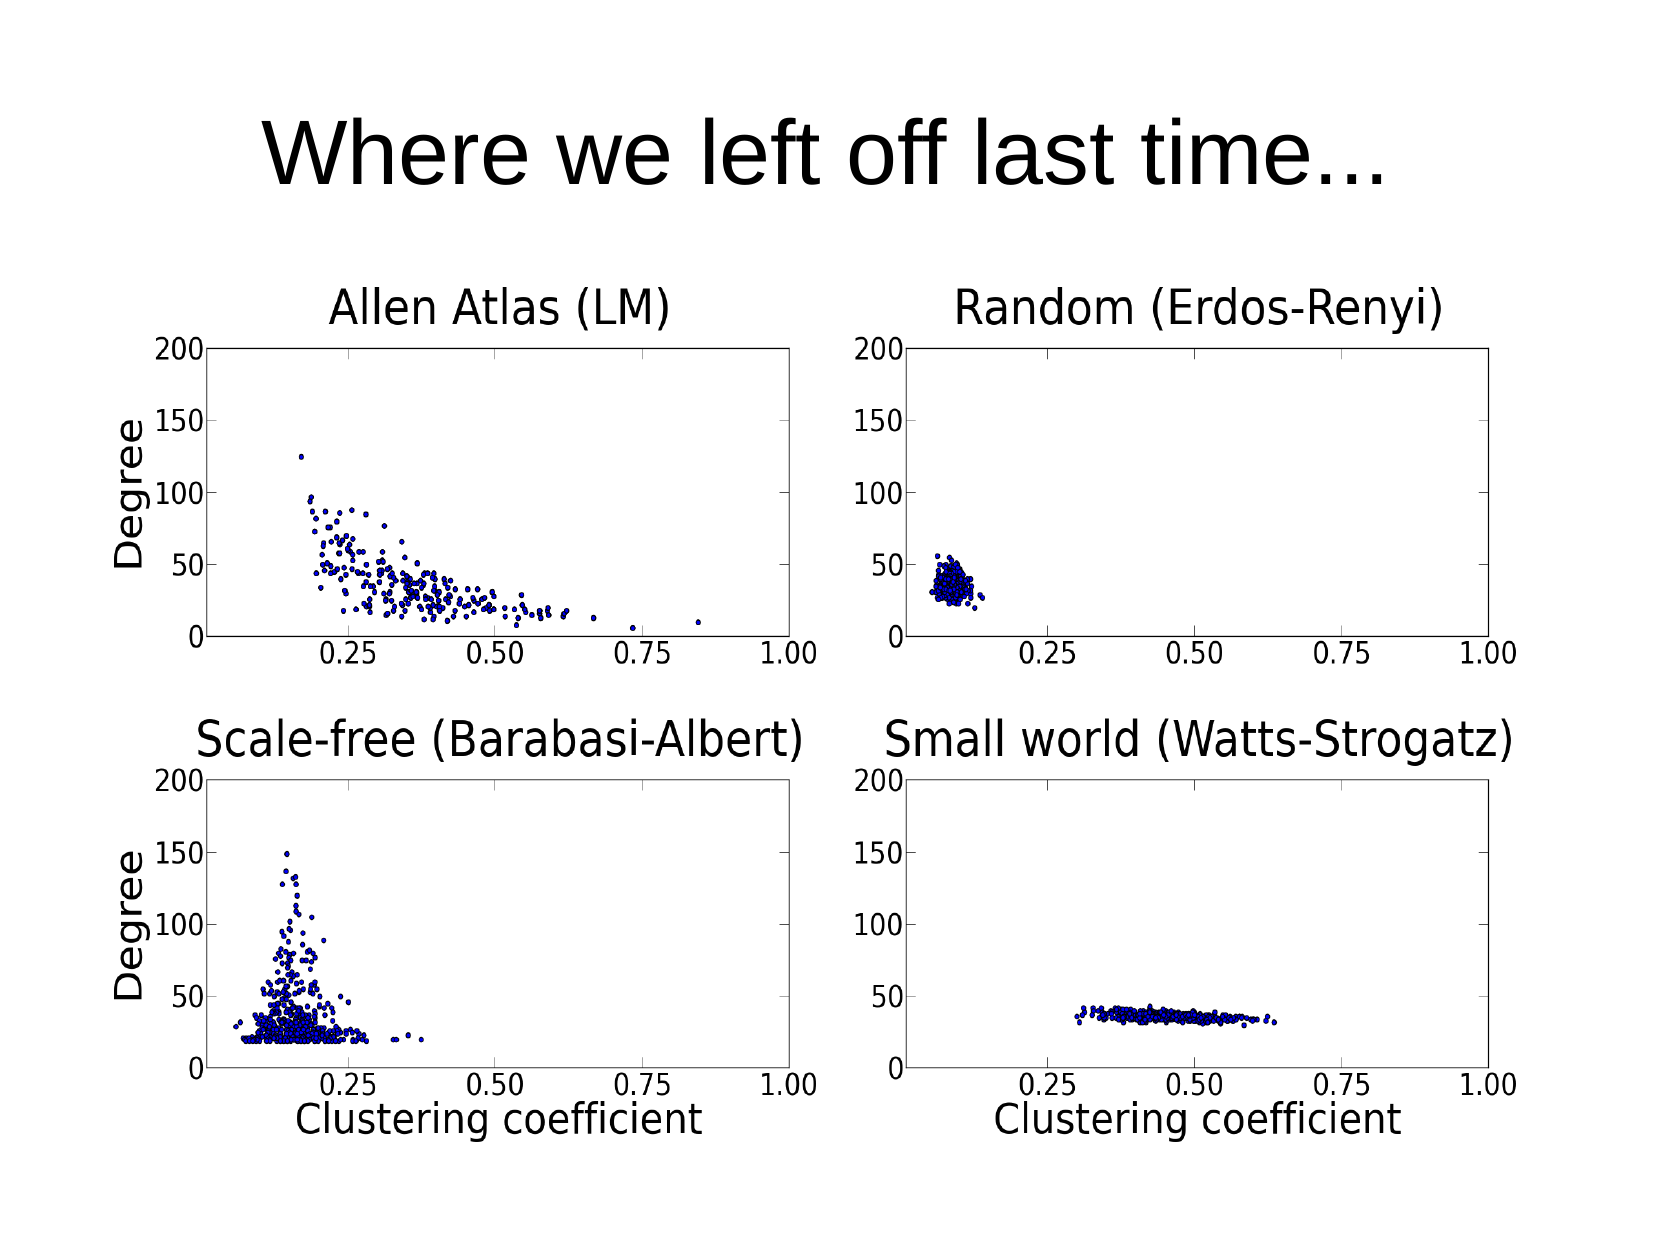

# Where we left off last time...